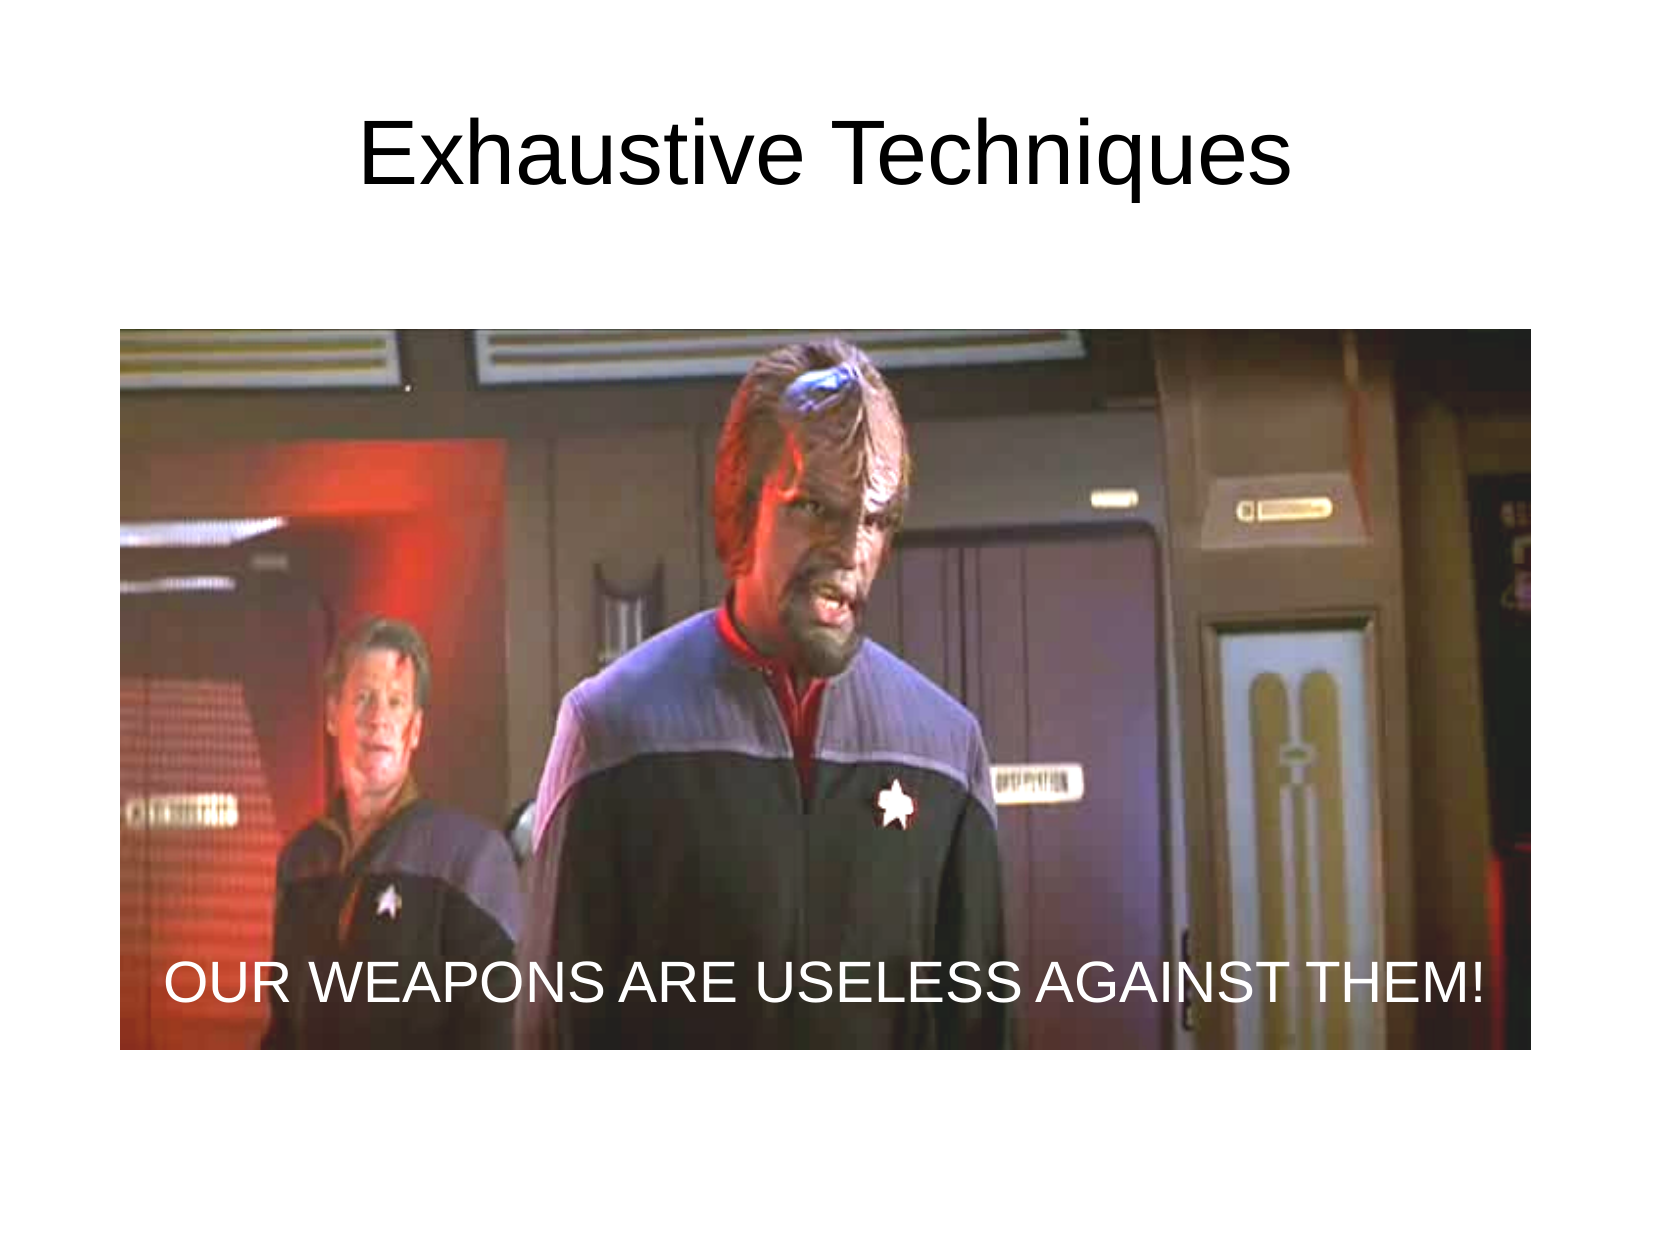

# Exhaustive Techniques
OUR WEAPONS ARE USELESS AGAINST THEM!